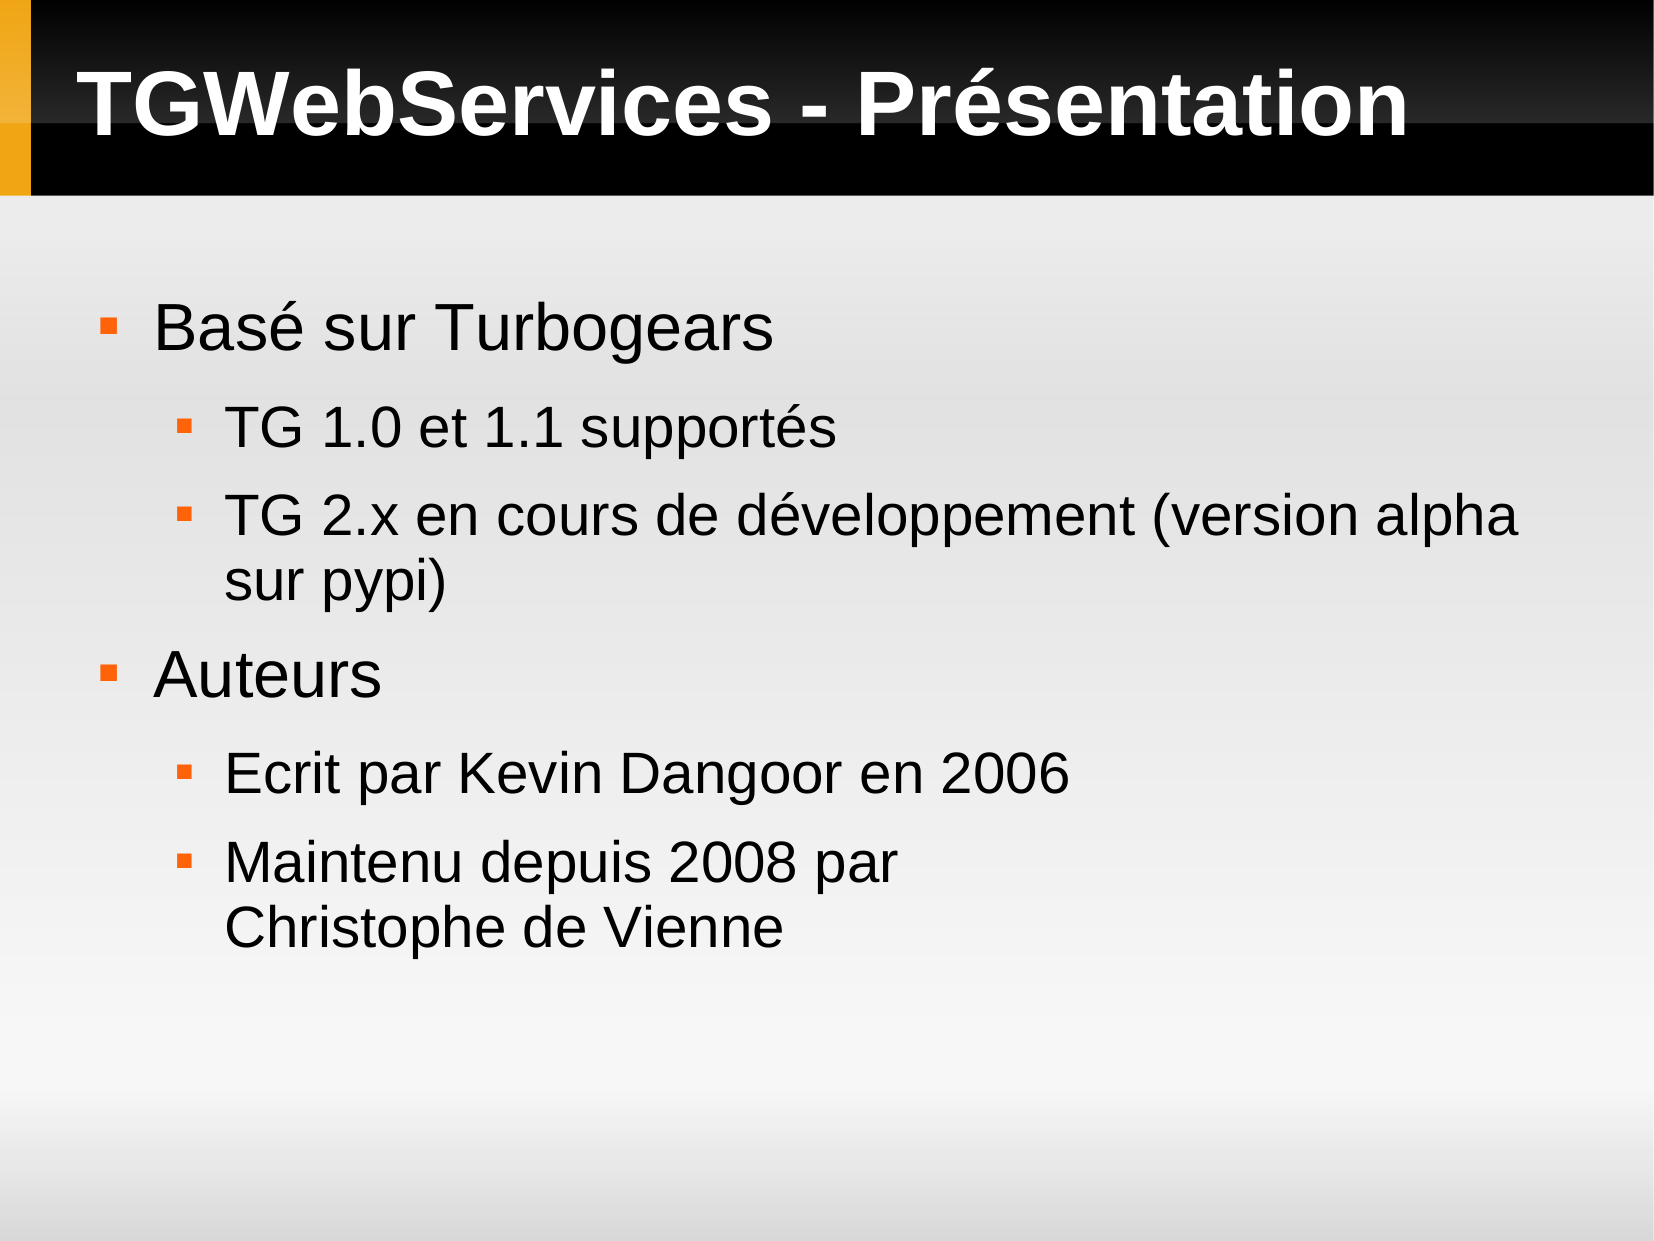

# TGWebServices - Présentation
Basé sur Turbogears
TG 1.0 et 1.1 supportés
TG 2.x en cours de développement (version alpha sur pypi)
Auteurs
Ecrit par Kevin Dangoor en 2006
Maintenu depuis 2008 par
Christophe de Vienne